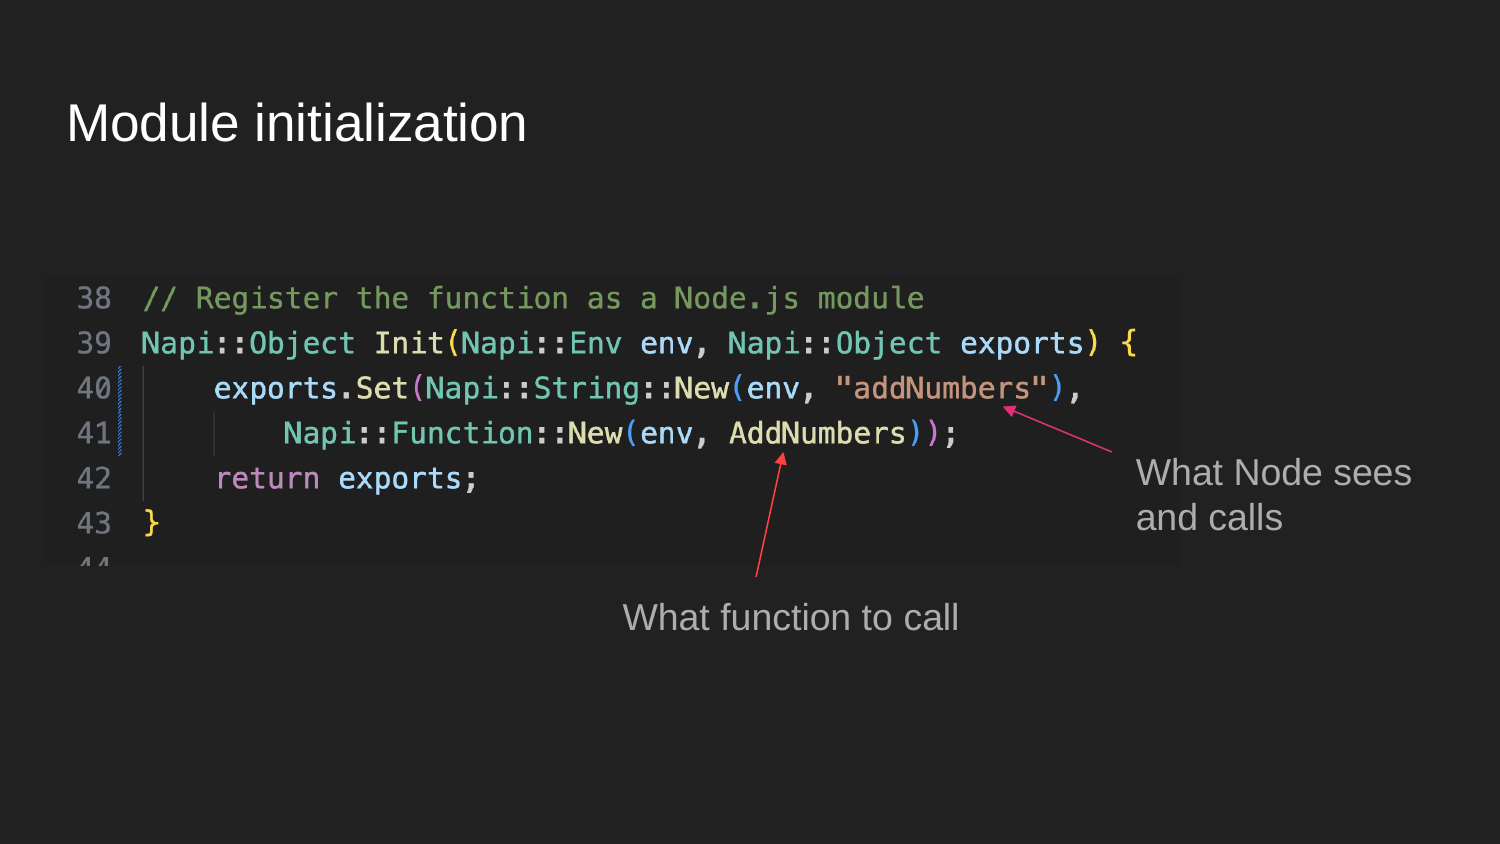

# Module initialization
What Node sees and calls
What function to call